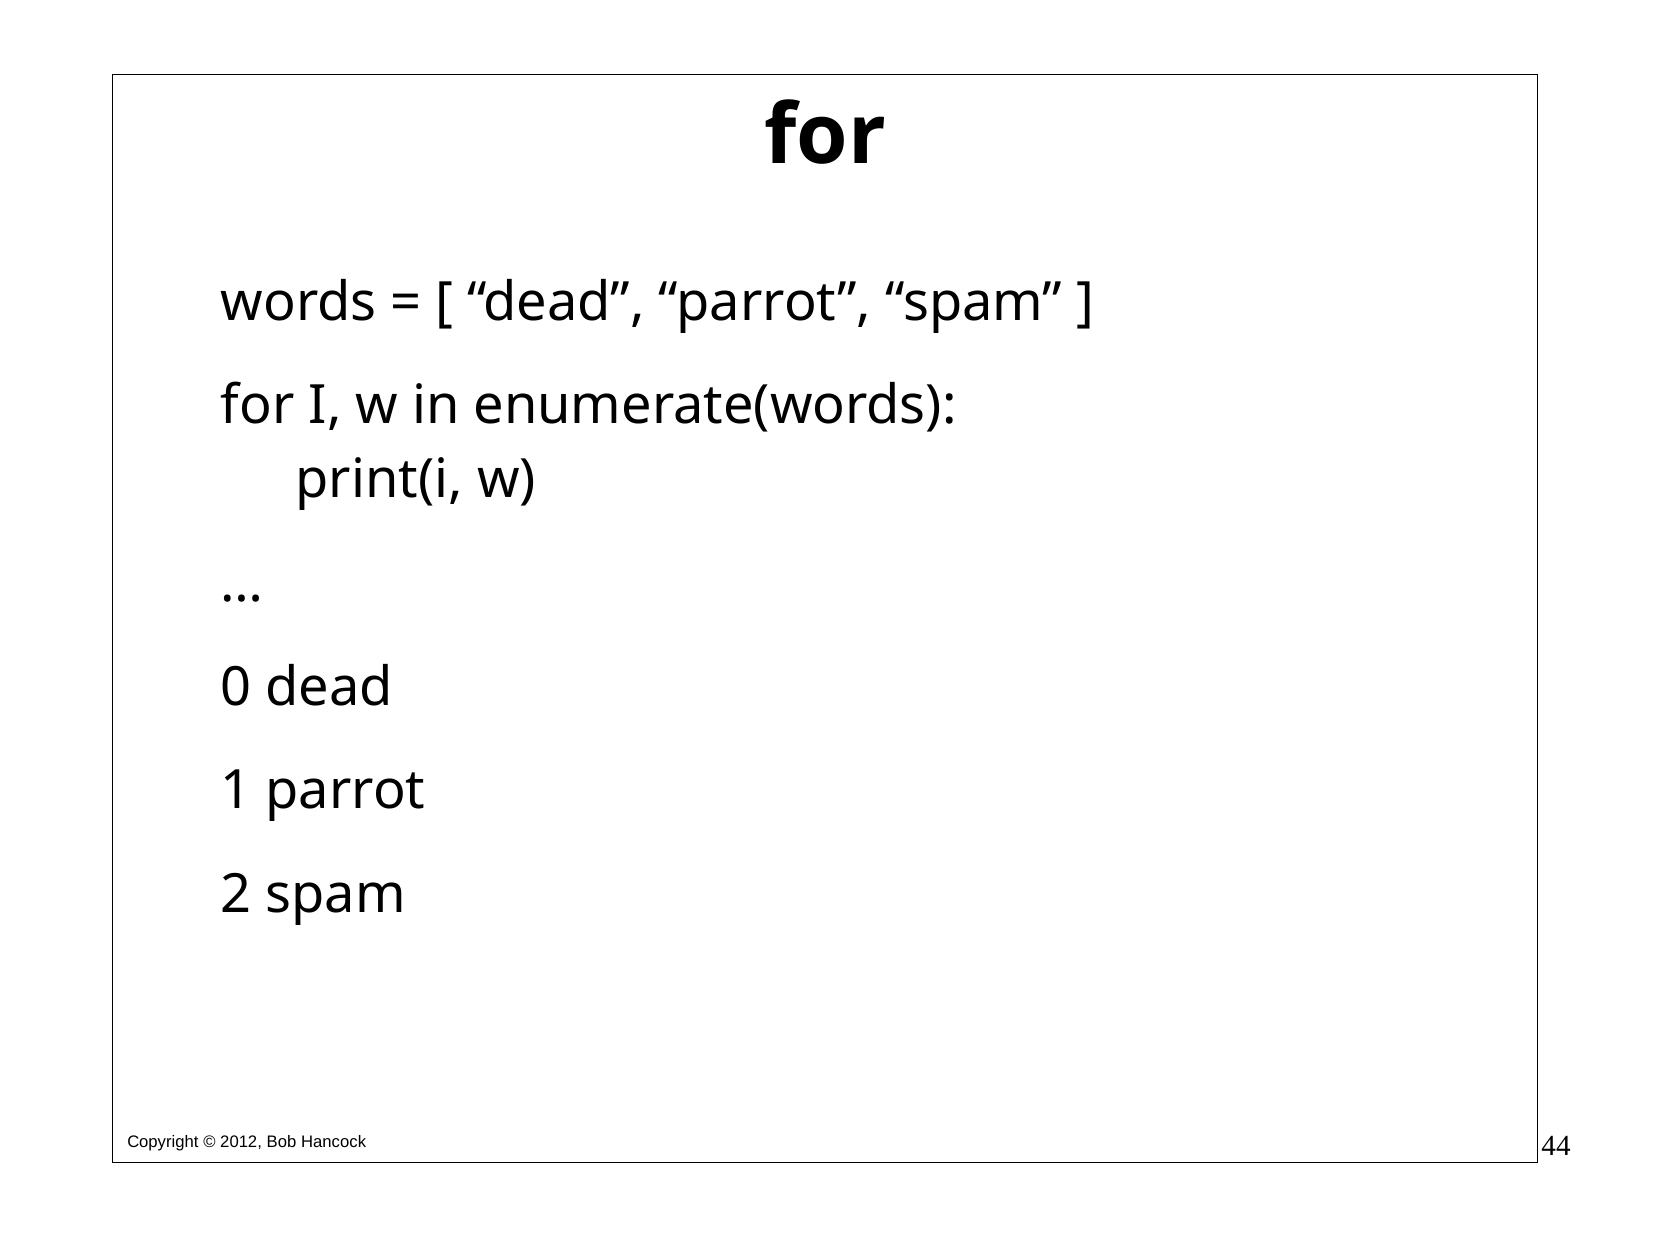

# for
words = [ “dead”, “parrot”, “spam” ]
for I, w in enumerate(words):
	print(i, w)
…
0 dead
1 parrot
2 spam
Copyright © 2012, Bob Hancock
44